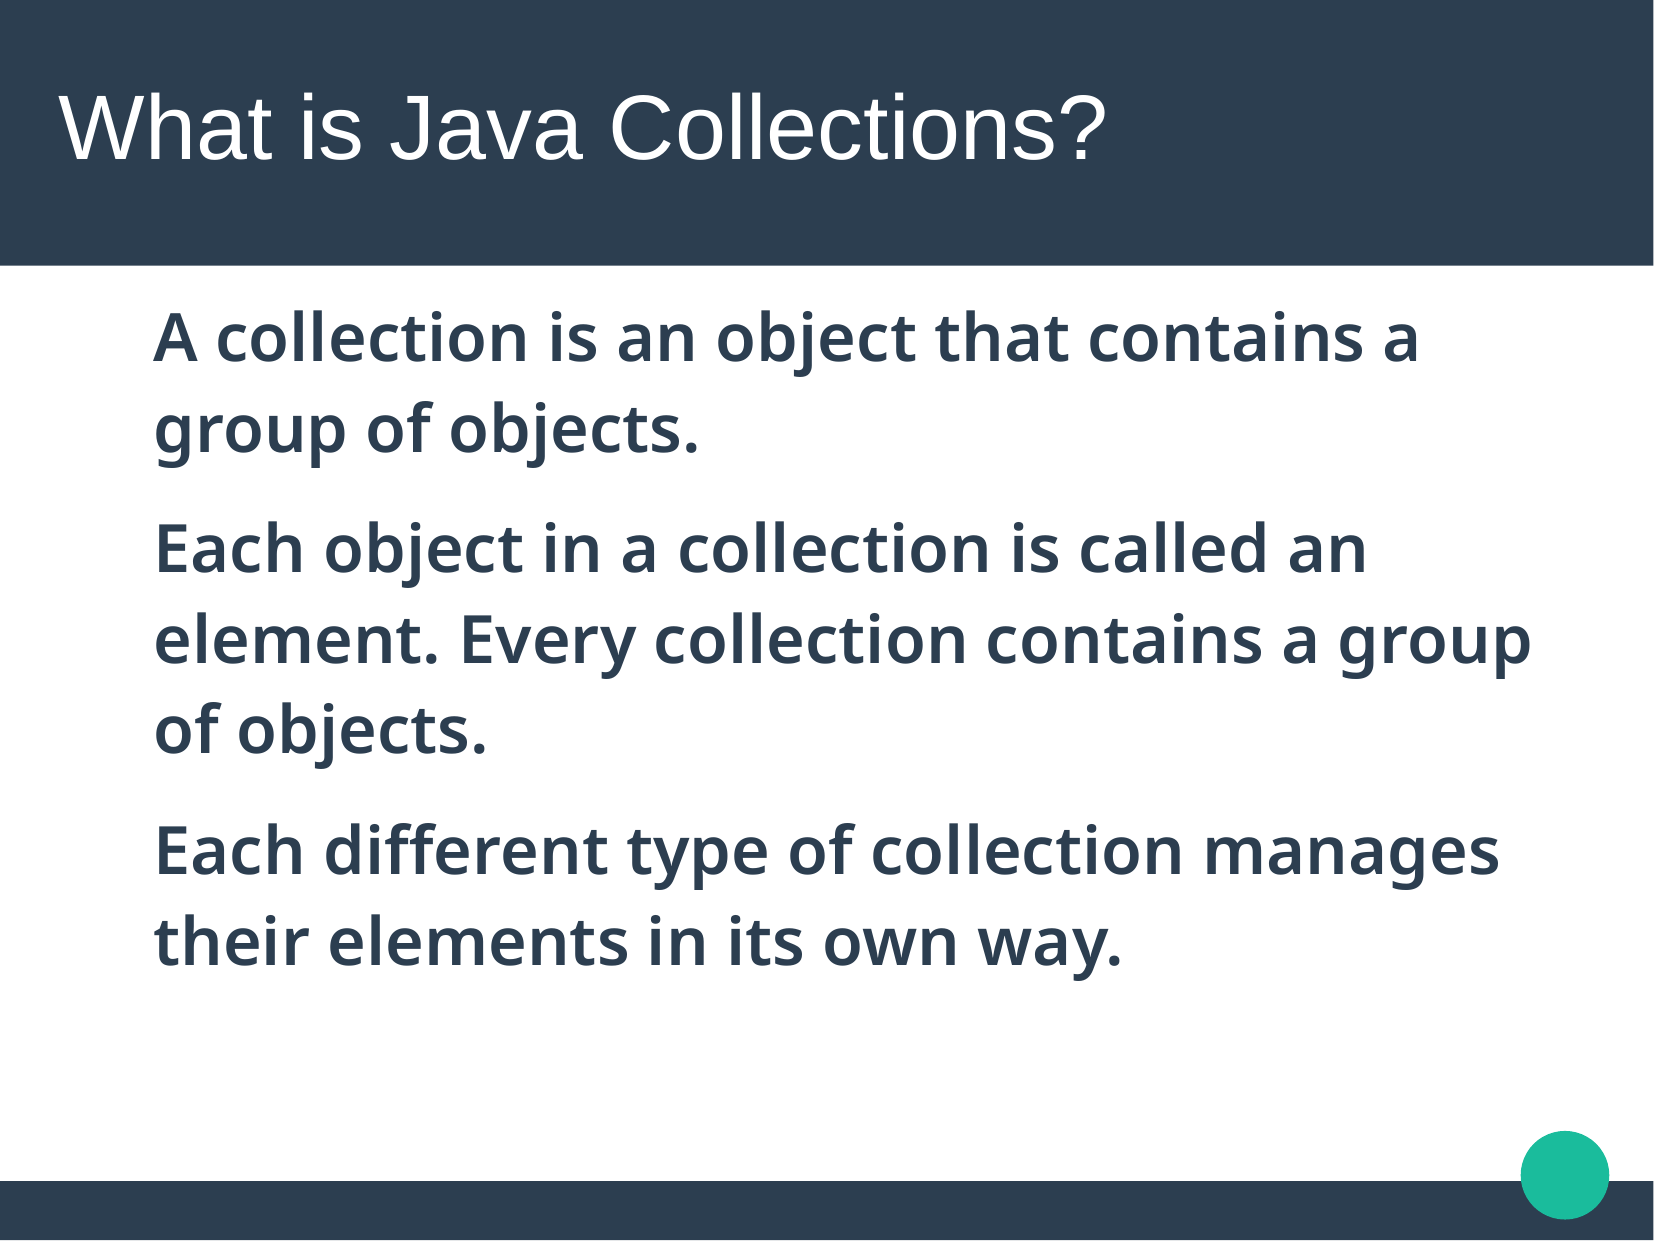

# What is Java Collections?
A collection is an object that contains a group of objects.
Each object in a collection is called an element. Every collection contains a group of objects.
Each different type of collection manages their elements in its own way.